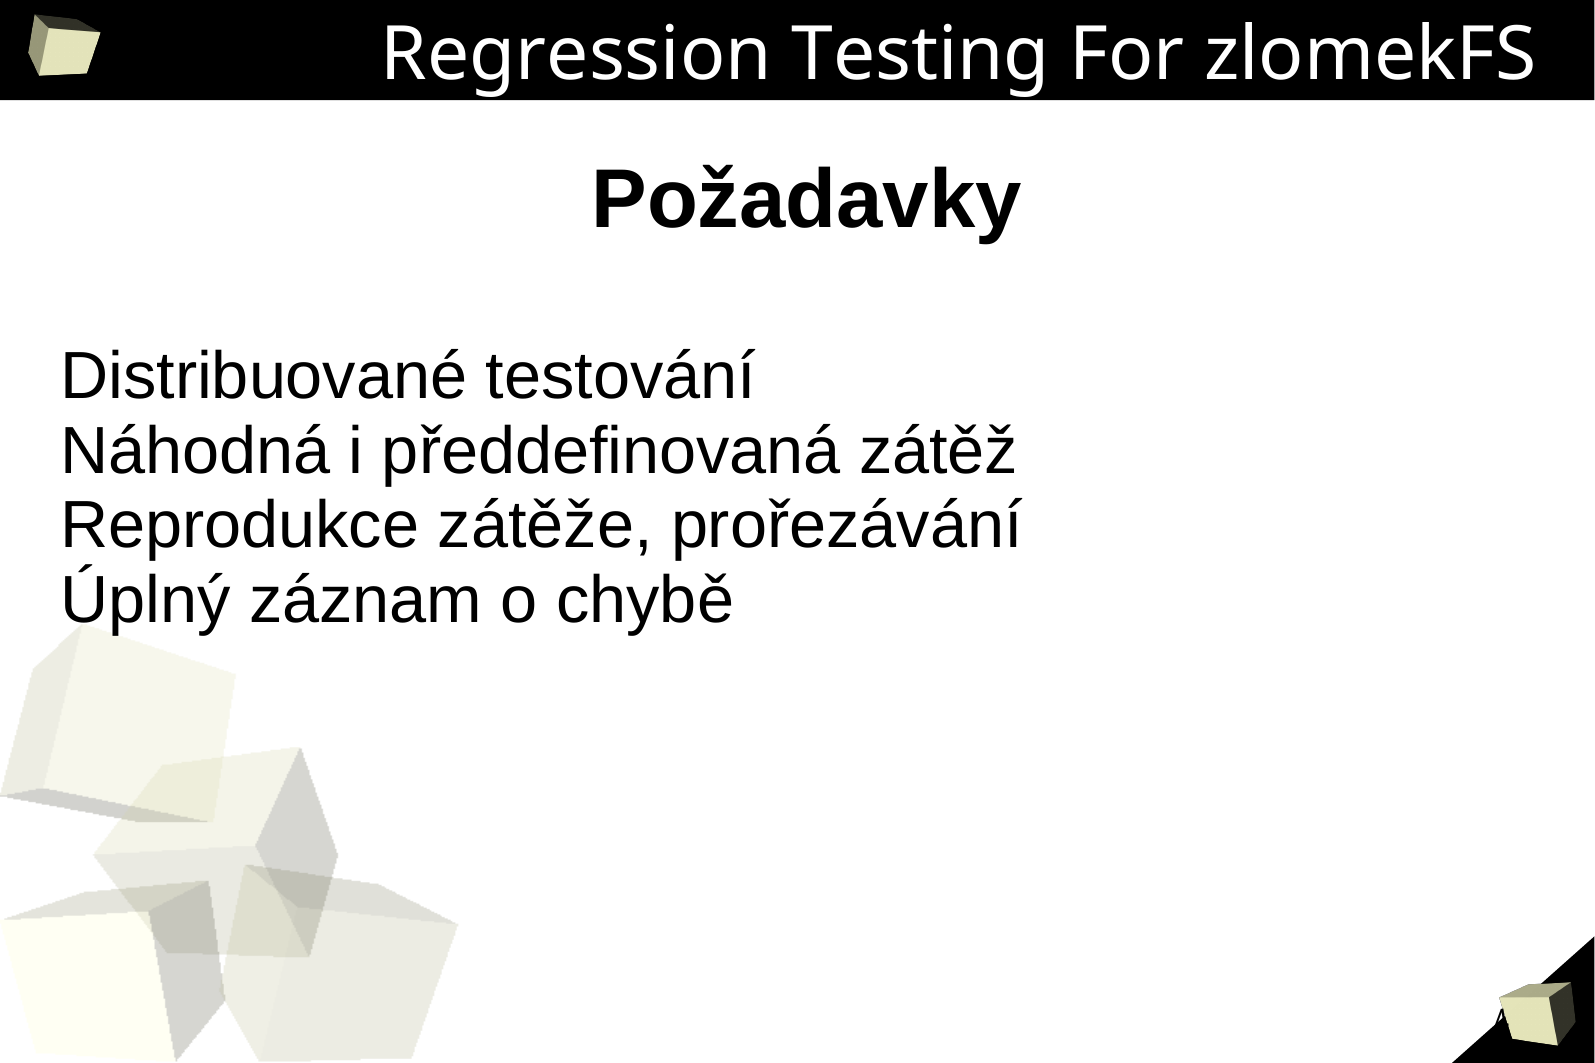

# Regression Testing For zlomekFS
Požadavky
Distribuované testování
Náhodná i předdefinovaná zátěž
Reprodukce zátěže, prořezávání
Úplný záznam o chybě